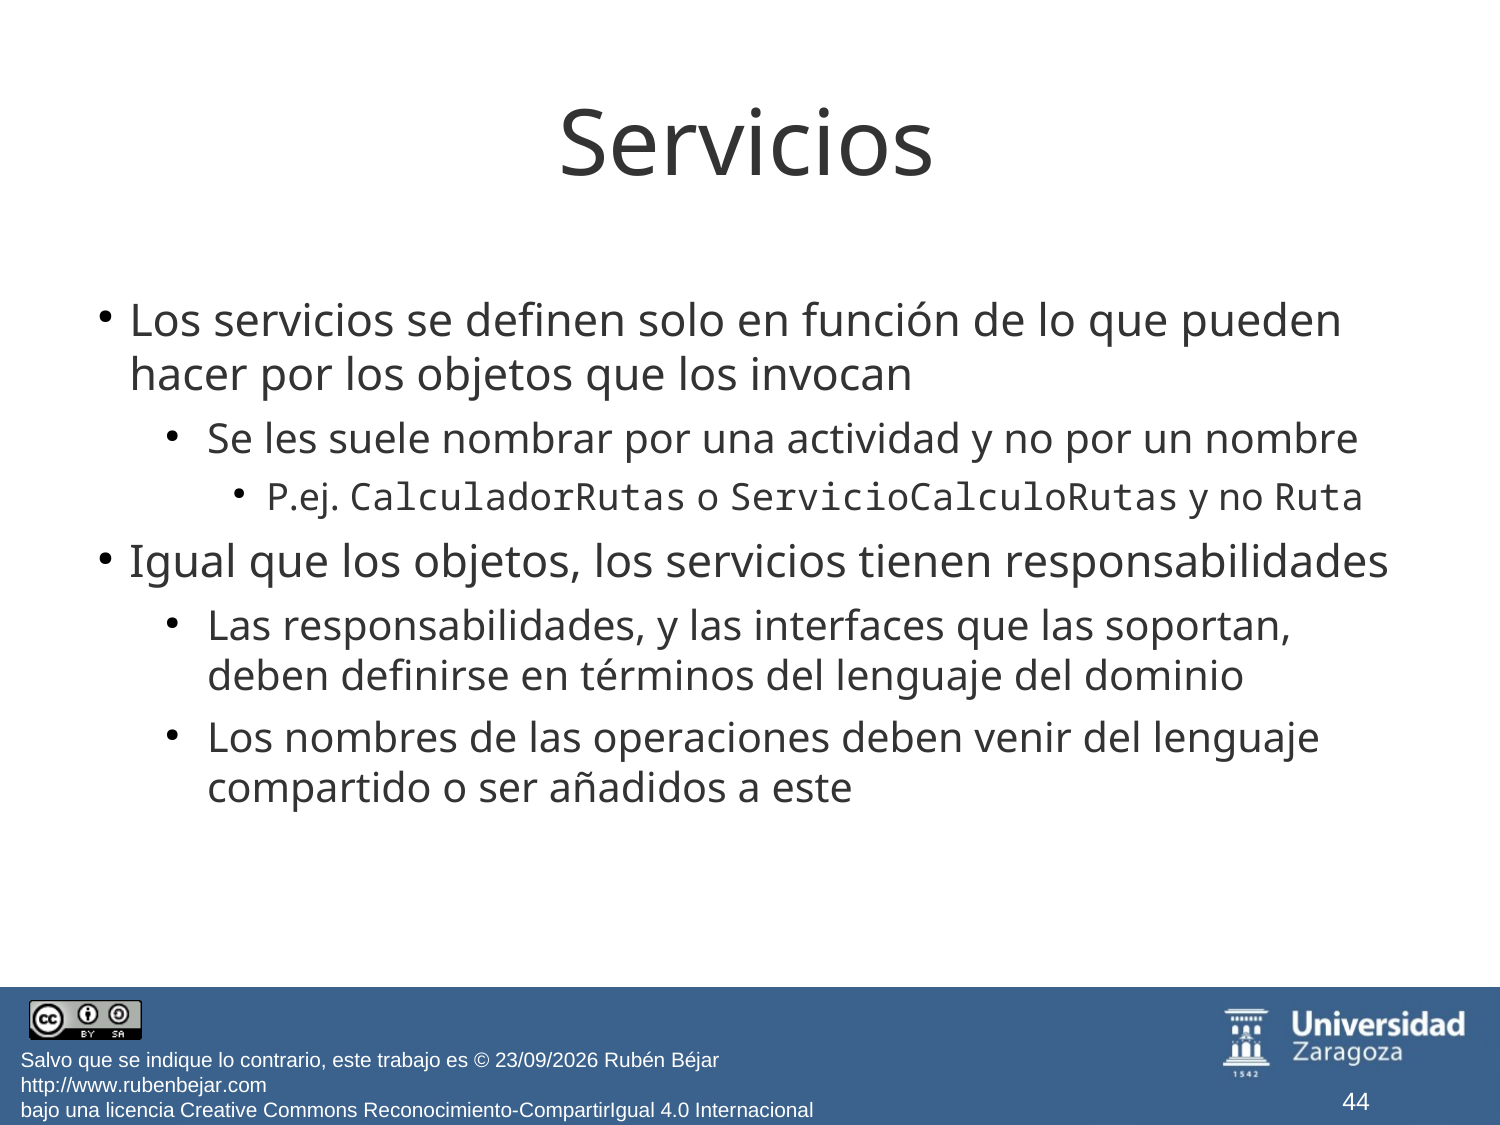

# Servicios
Los servicios se definen solo en función de lo que pueden hacer por los objetos que los invocan
Se les suele nombrar por una actividad y no por un nombre
P.ej. CalculadorRutas o ServicioCalculoRutas y no Ruta
Igual que los objetos, los servicios tienen responsabilidades
Las responsabilidades, y las interfaces que las soportan, deben definirse en términos del lenguaje del dominio
Los nombres de las operaciones deben venir del lenguaje compartido o ser añadidos a este